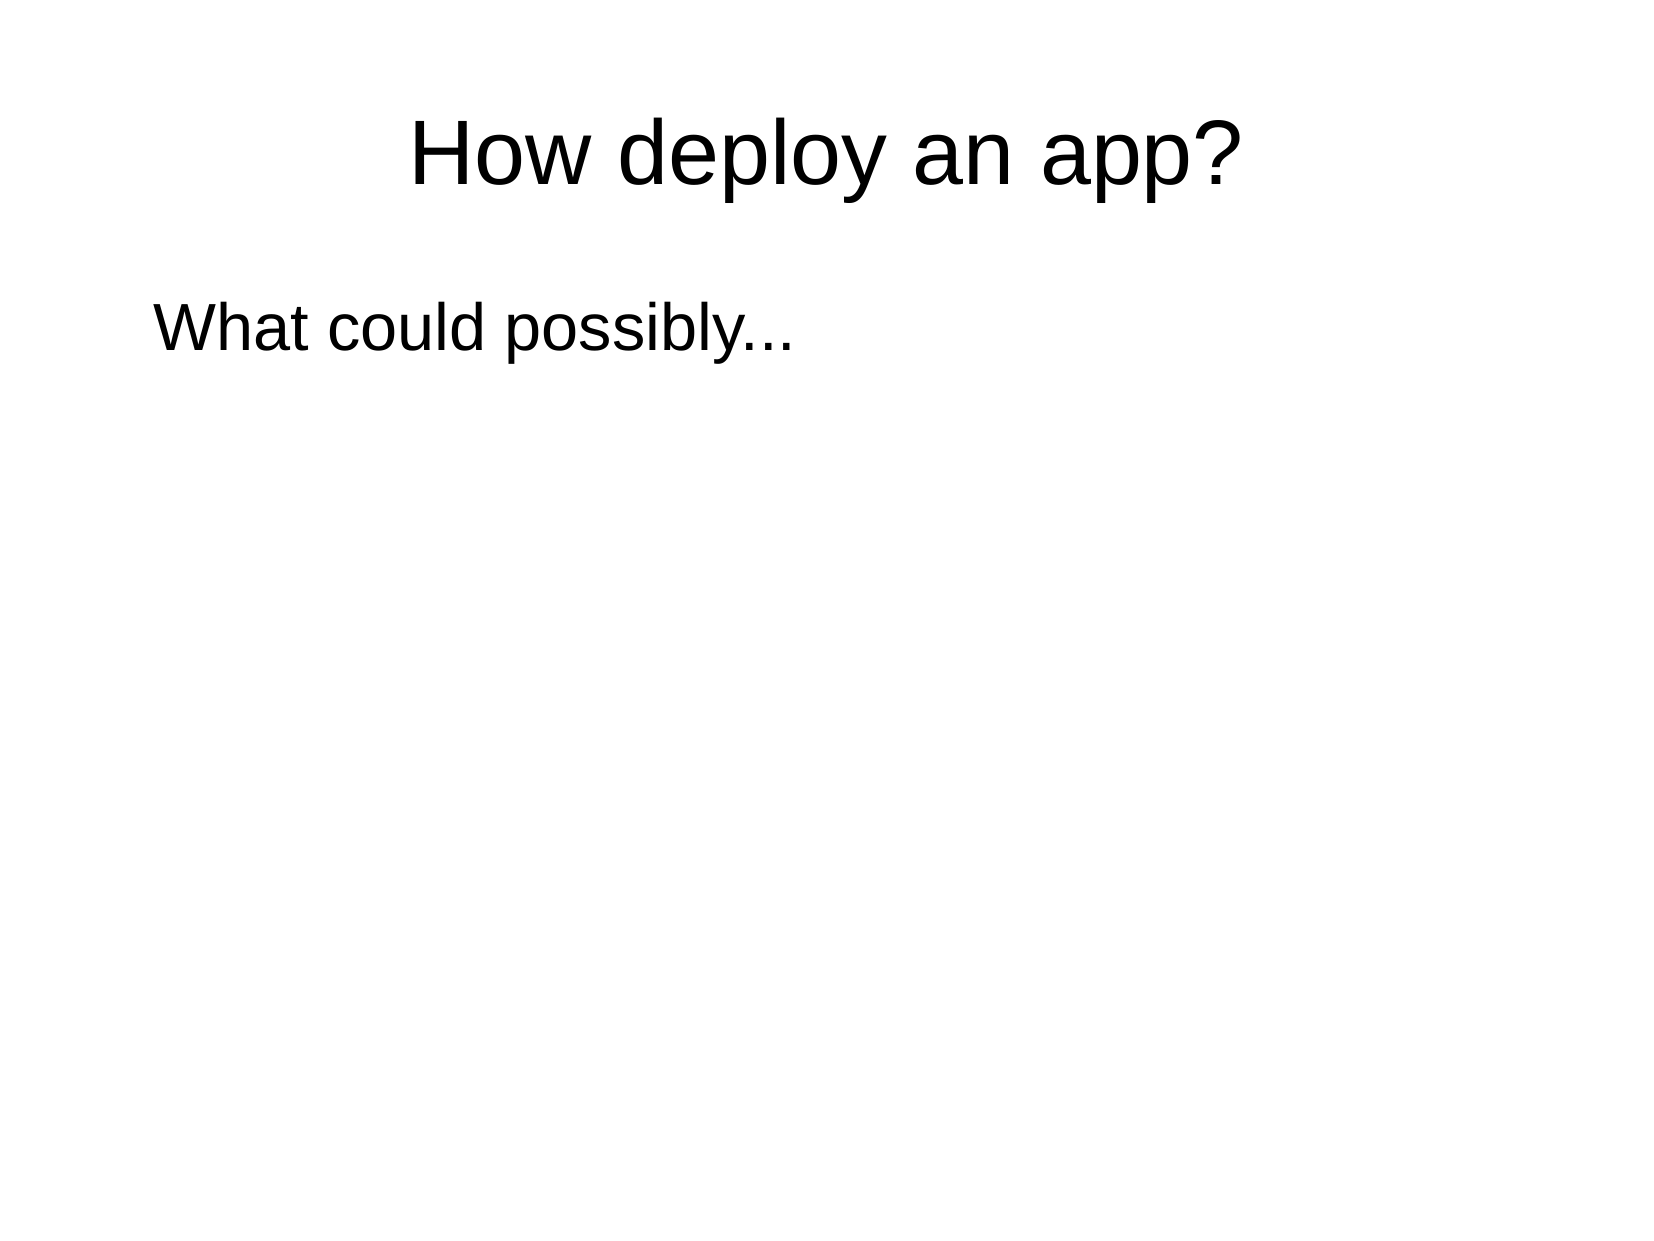

# How deploy an app?
What could possibly...